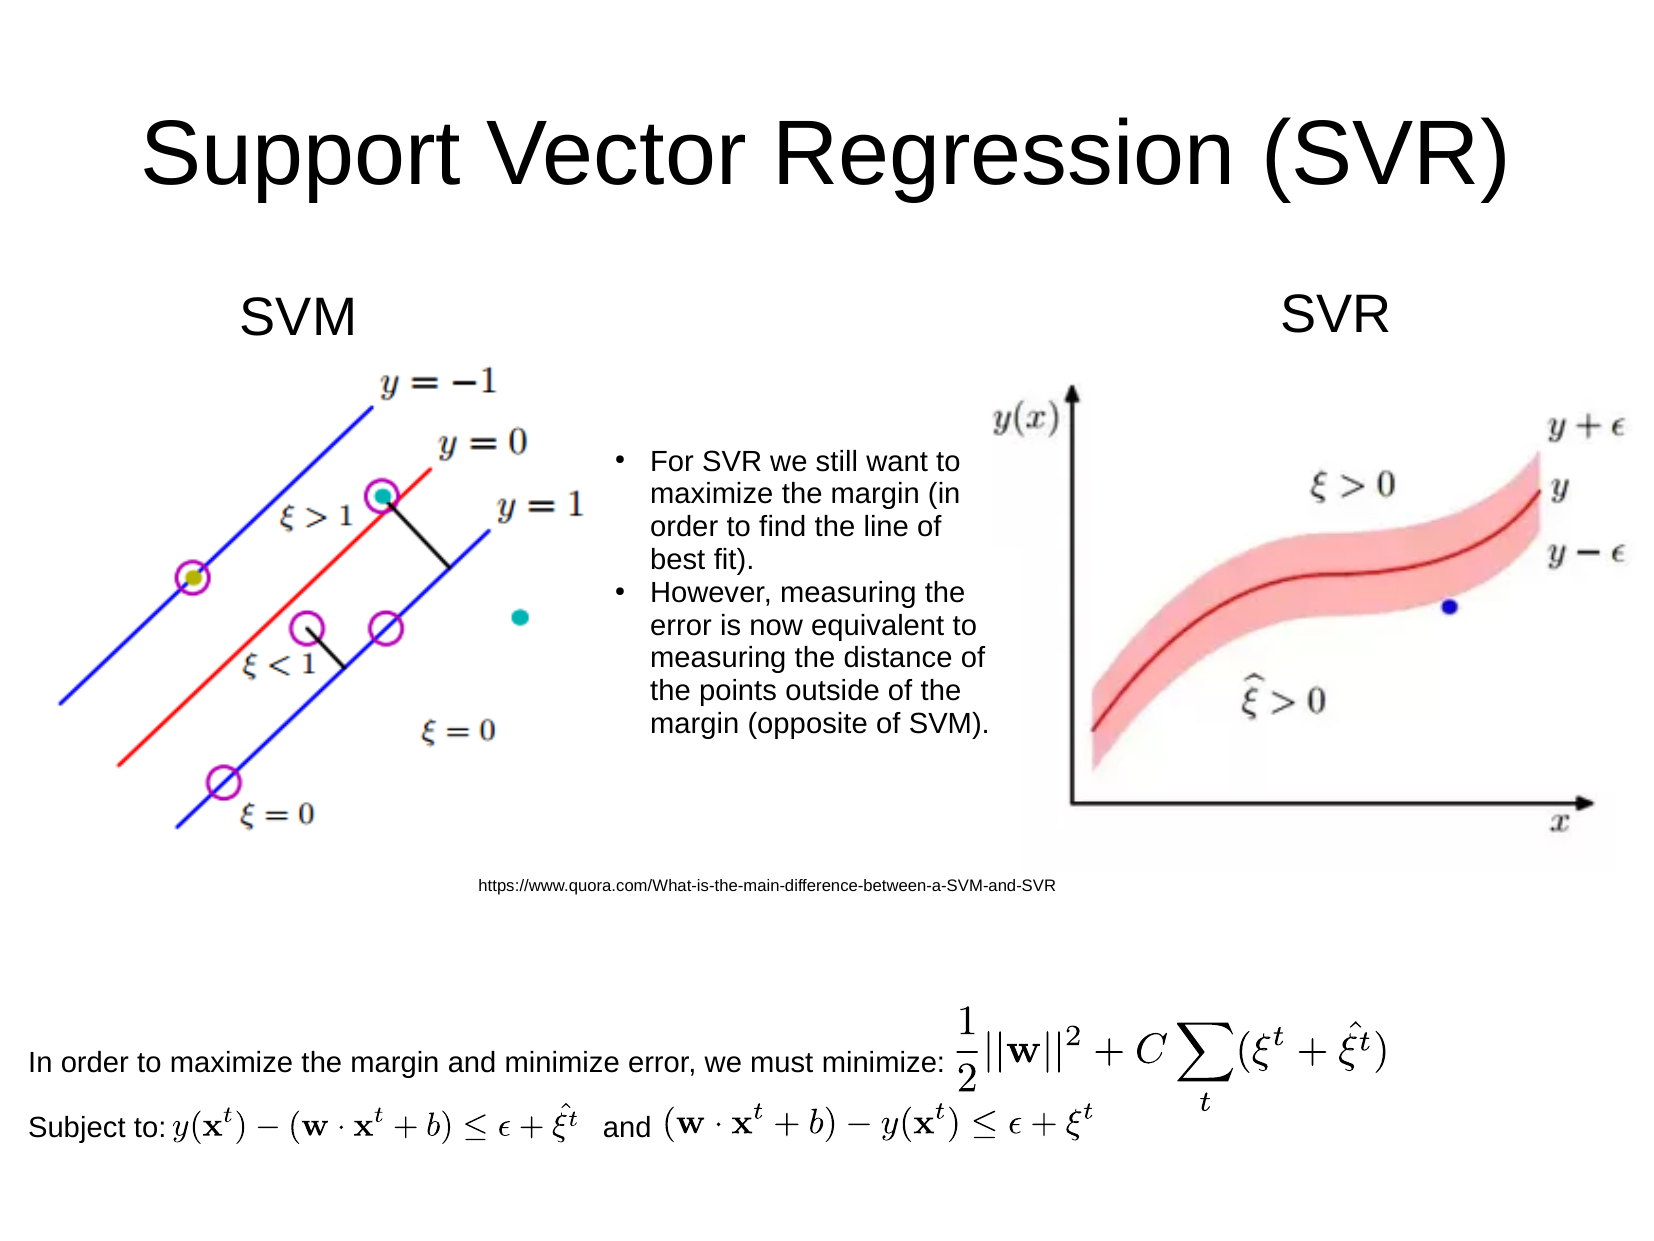

# Support Vector Regression (SVR)
SVR
SVM
For SVR we still want to maximize the margin (in order to find the line of best fit).
However, measuring the error is now equivalent to measuring the distance of the points outside of the margin (opposite of SVM).
https://www.quora.com/What-is-the-main-difference-between-a-SVM-and-SVR
In order to maximize the margin and minimize error, we must minimize:
Subject to: and